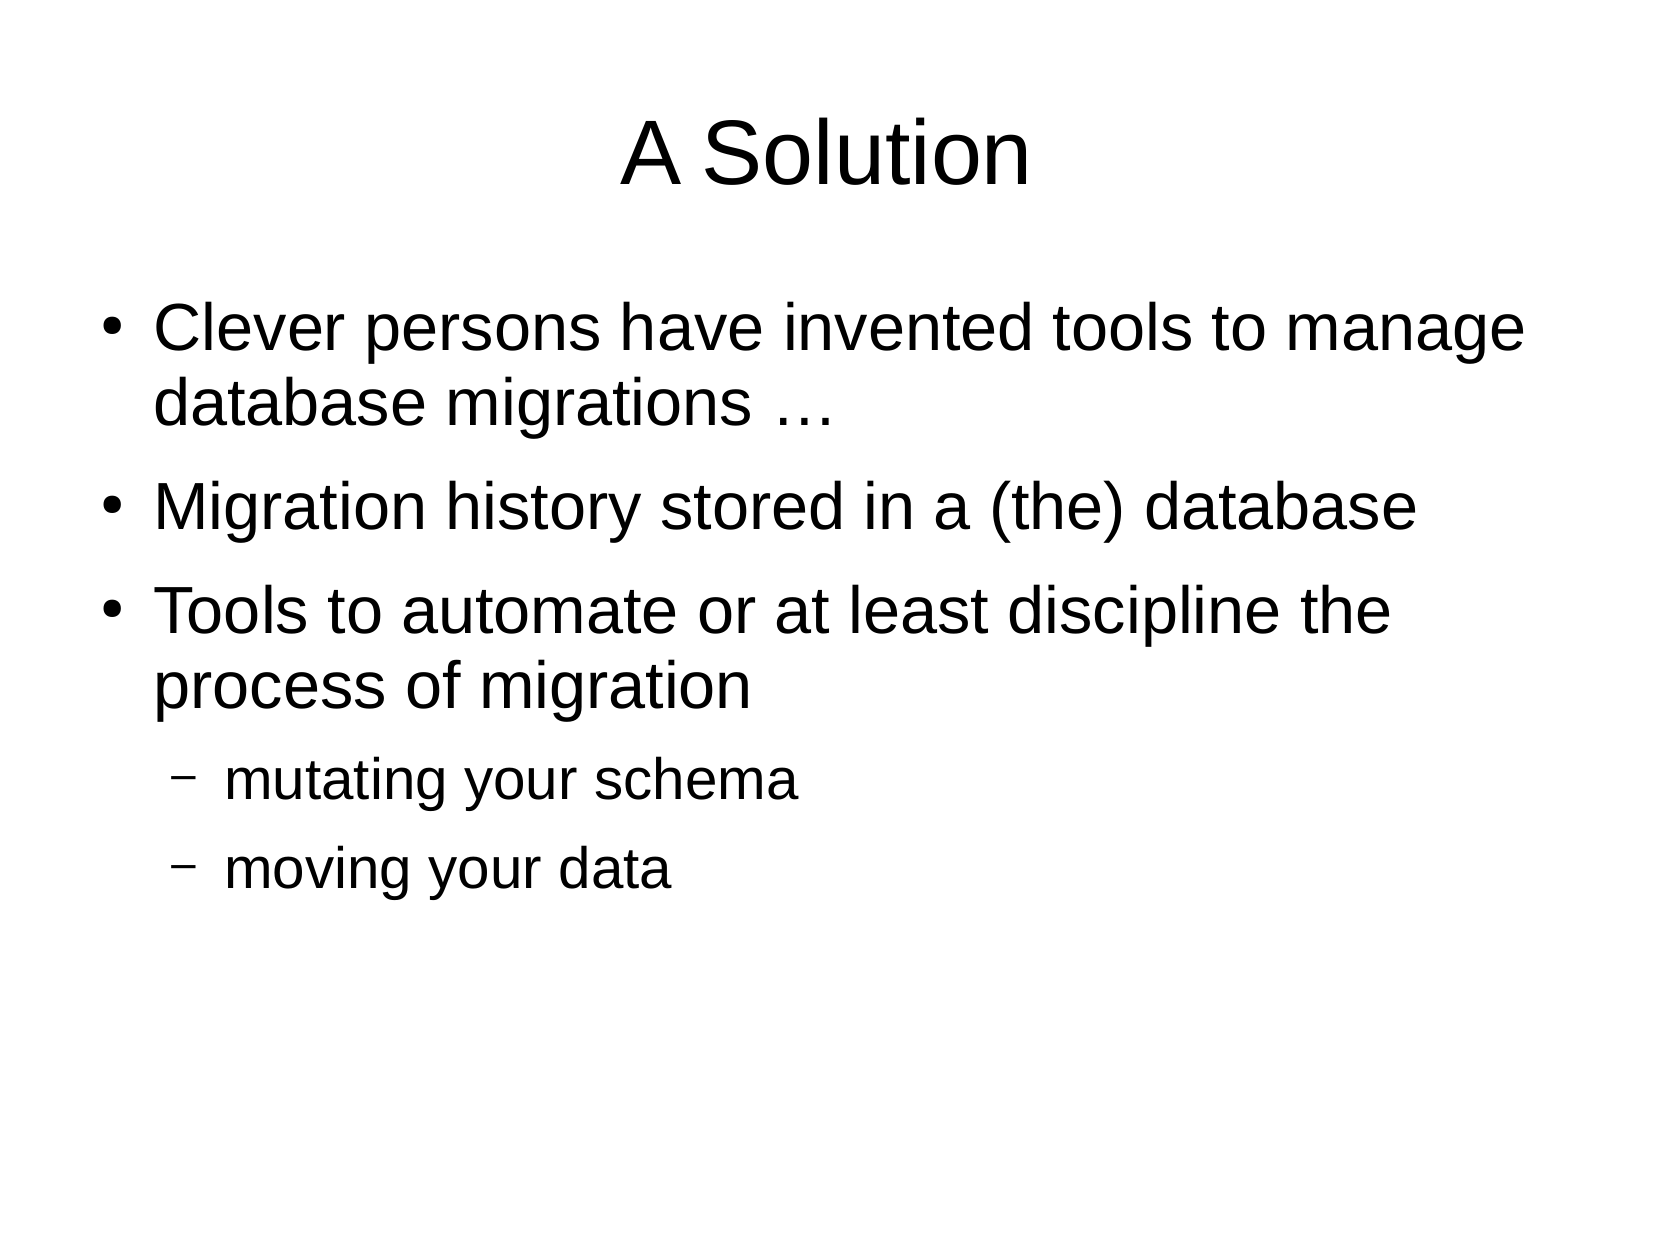

# A Solution
Clever persons have invented tools to manage database migrations …
Migration history stored in a (the) database
Tools to automate or at least discipline the process of migration
mutating your schema
moving your data